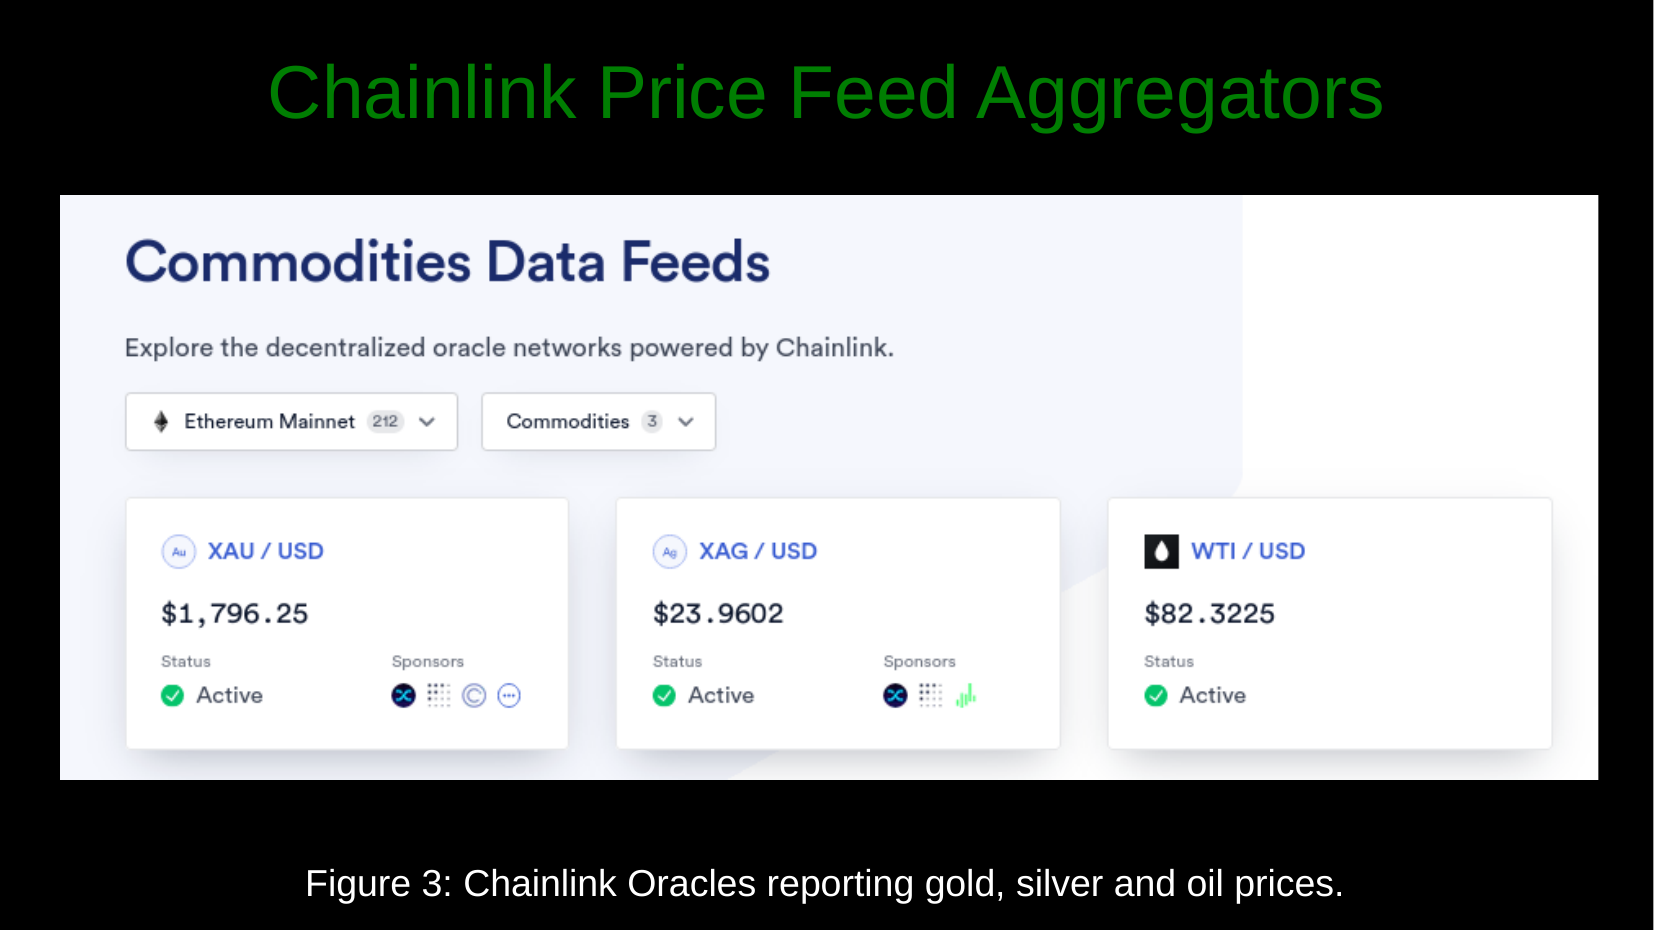

# Chainlink Price Feed Aggregators
Figure 3: Chainlink Oracles reporting gold, silver and oil prices.